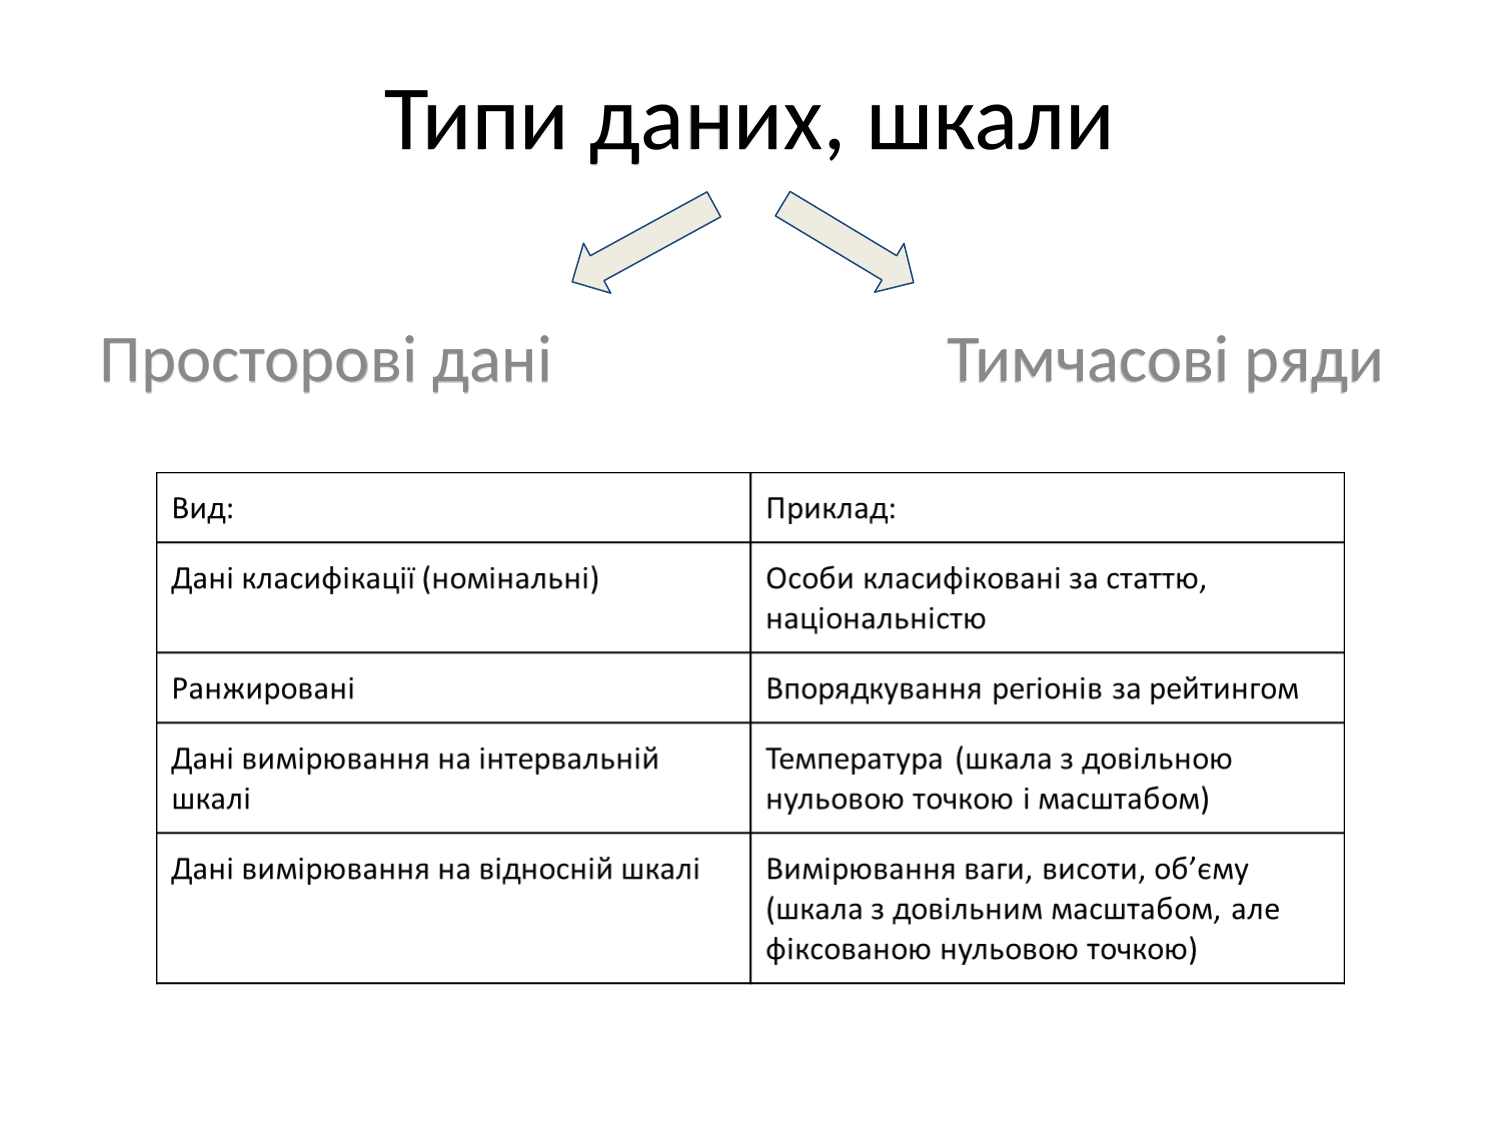

# Типи даних, шкали
Просторові дані
Тимчасові ряди